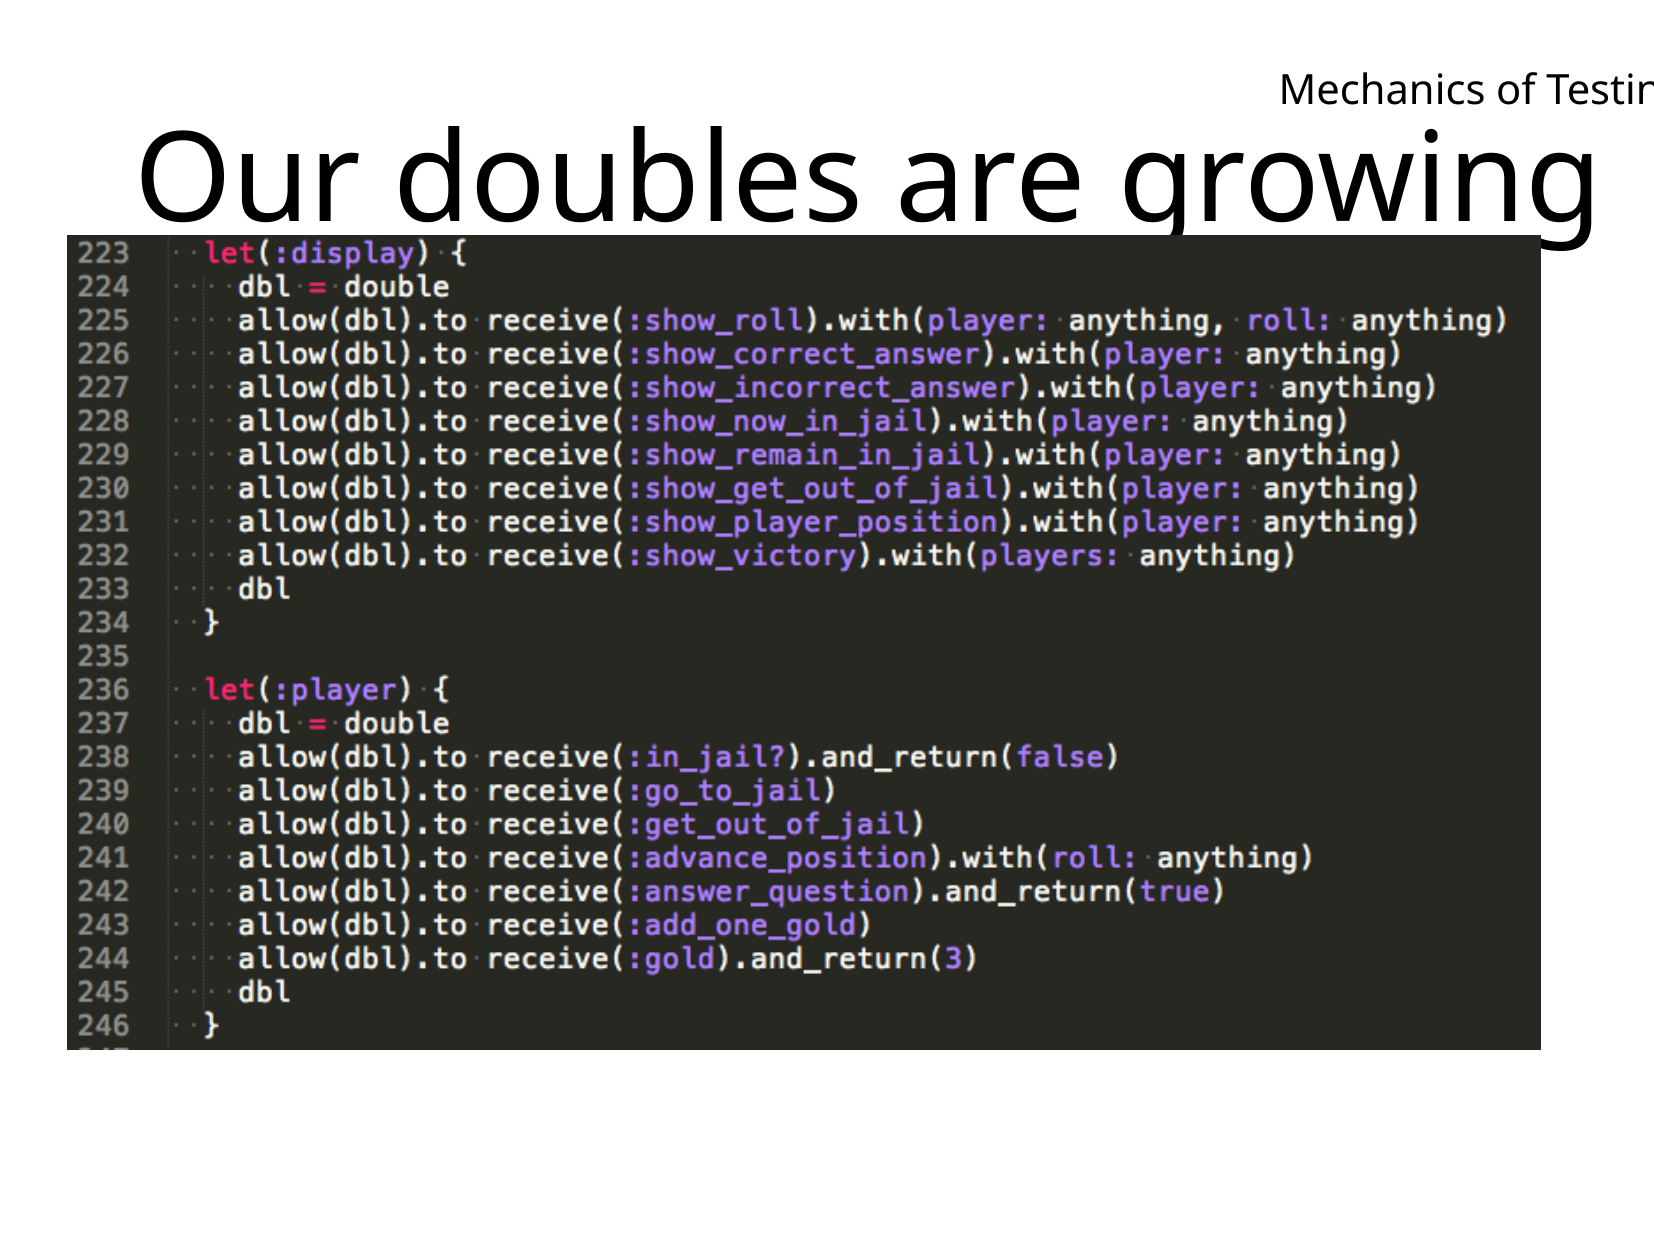

Mechanics of Testing
Our doubles are growing